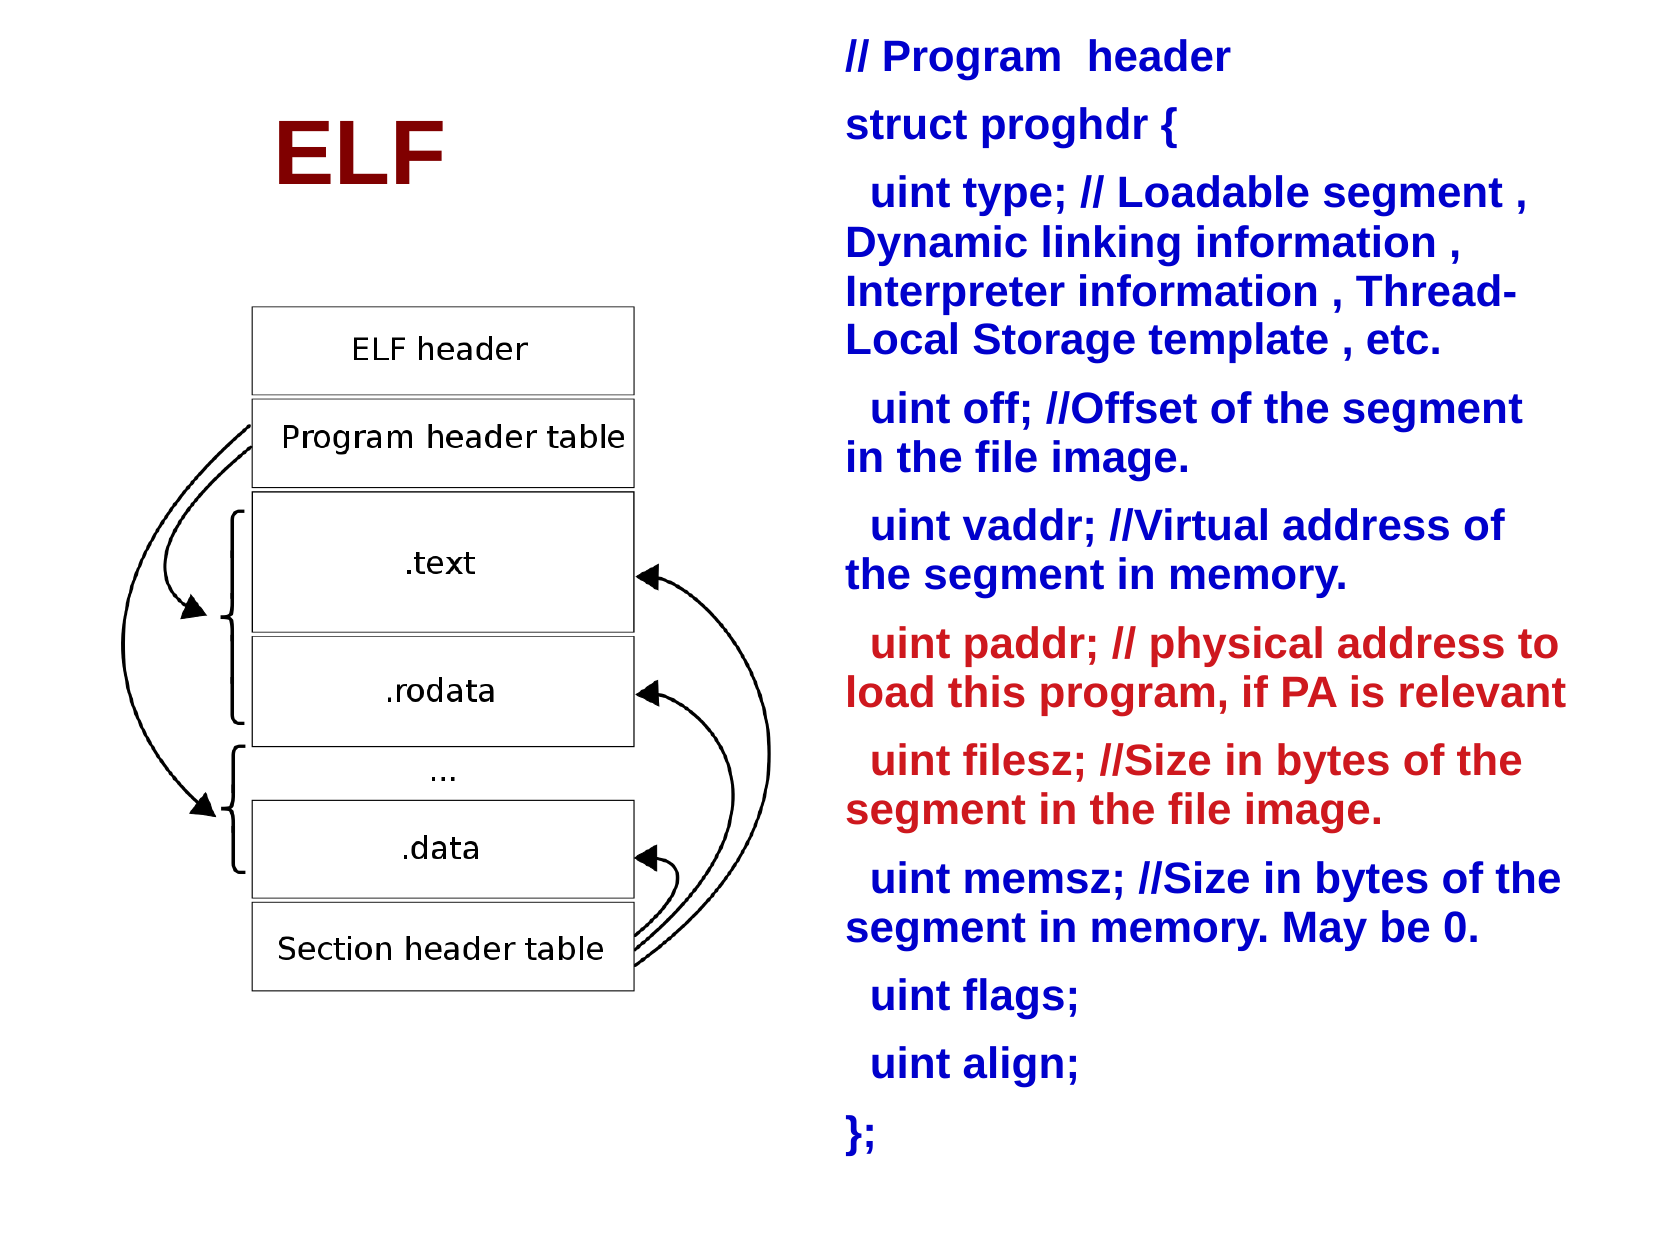

// Program header
struct proghdr {
 uint type; // Loadable segment , Dynamic linking information , Interpreter information , Thread-Local Storage template , etc.
 uint off; //Offset of the segment in the file image.
 uint vaddr; //Virtual address of the segment in memory.
 uint paddr; // physical address to load this program, if PA is relevant
 uint filesz; //Size in bytes of the segment in the file image.
 uint memsz; //Size in bytes of the segment in memory. May be 0.
 uint flags;
 uint align;
};
# ELF